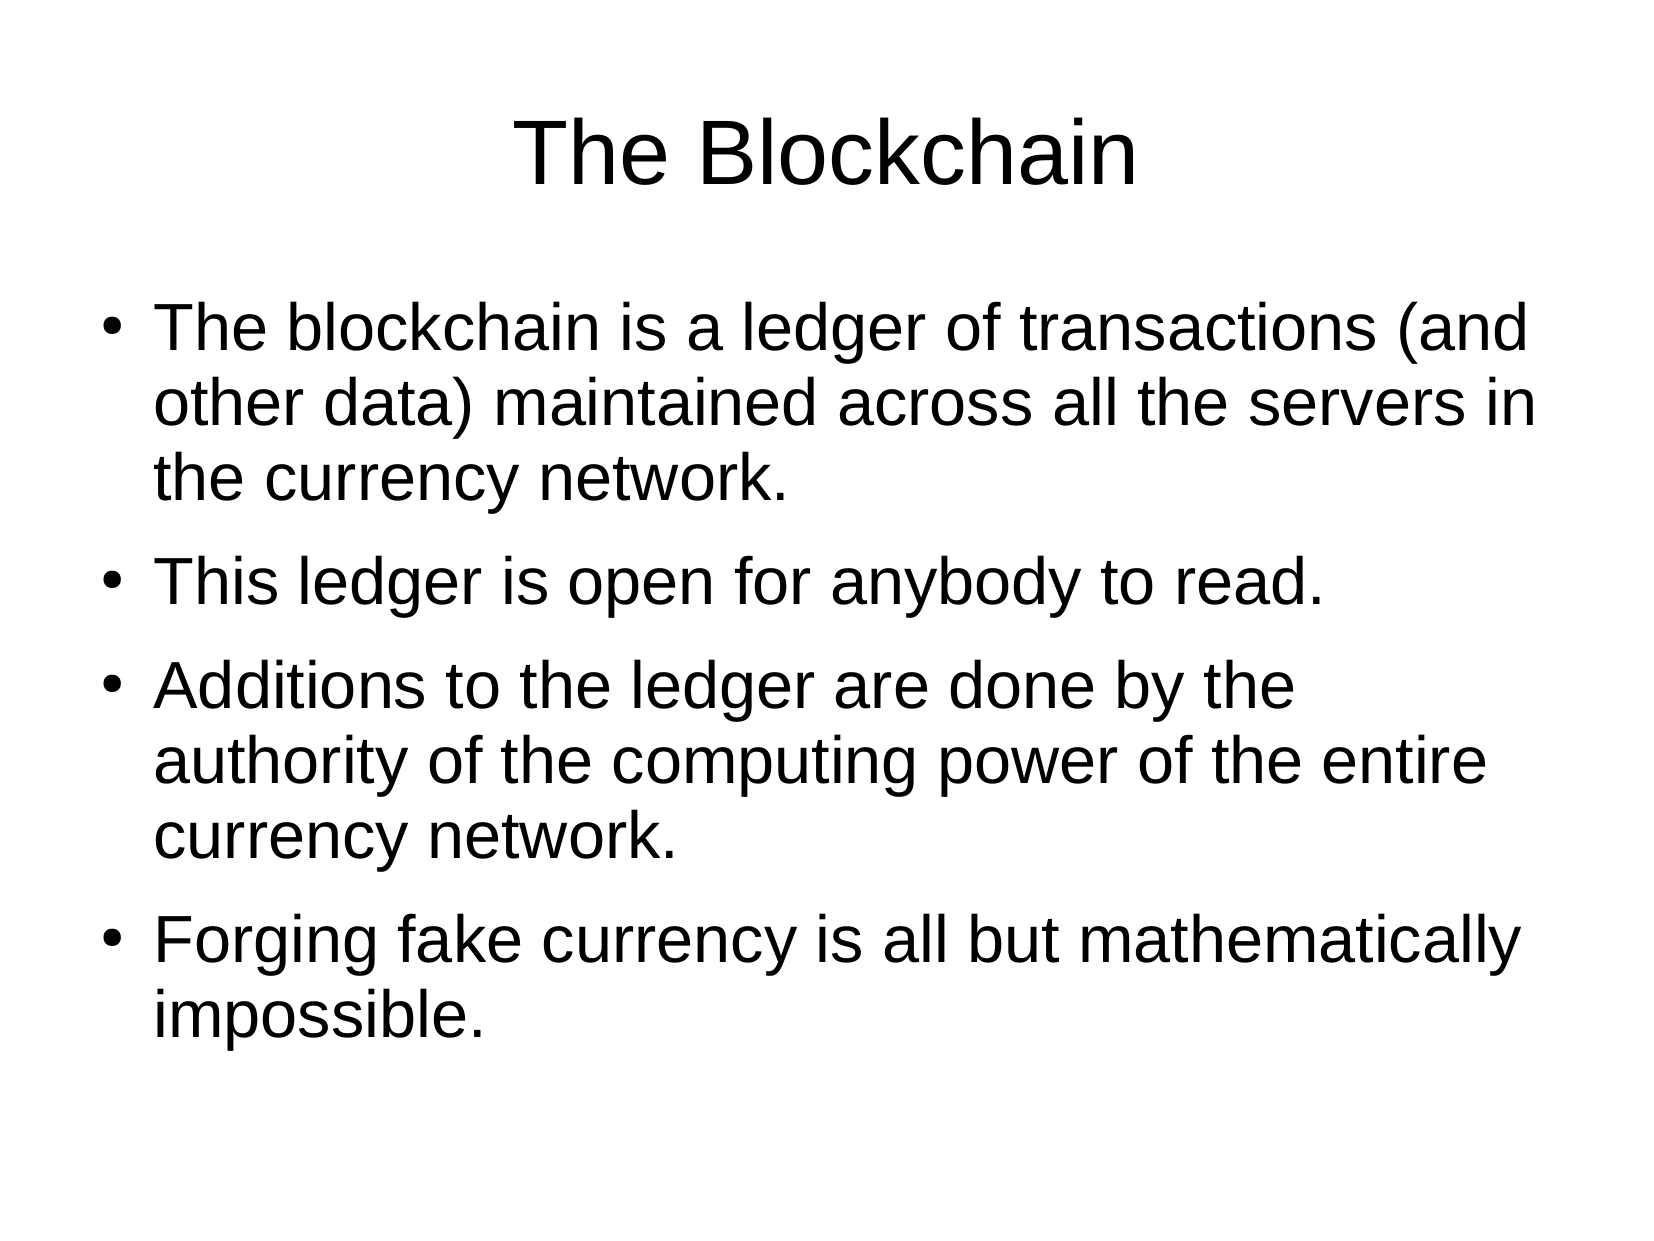

# The Blockchain
The blockchain is a ledger of transactions (and other data) maintained across all the servers in the currency network.
This ledger is open for anybody to read.
Additions to the ledger are done by the authority of the computing power of the entire currency network.
Forging fake currency is all but mathematically impossible.